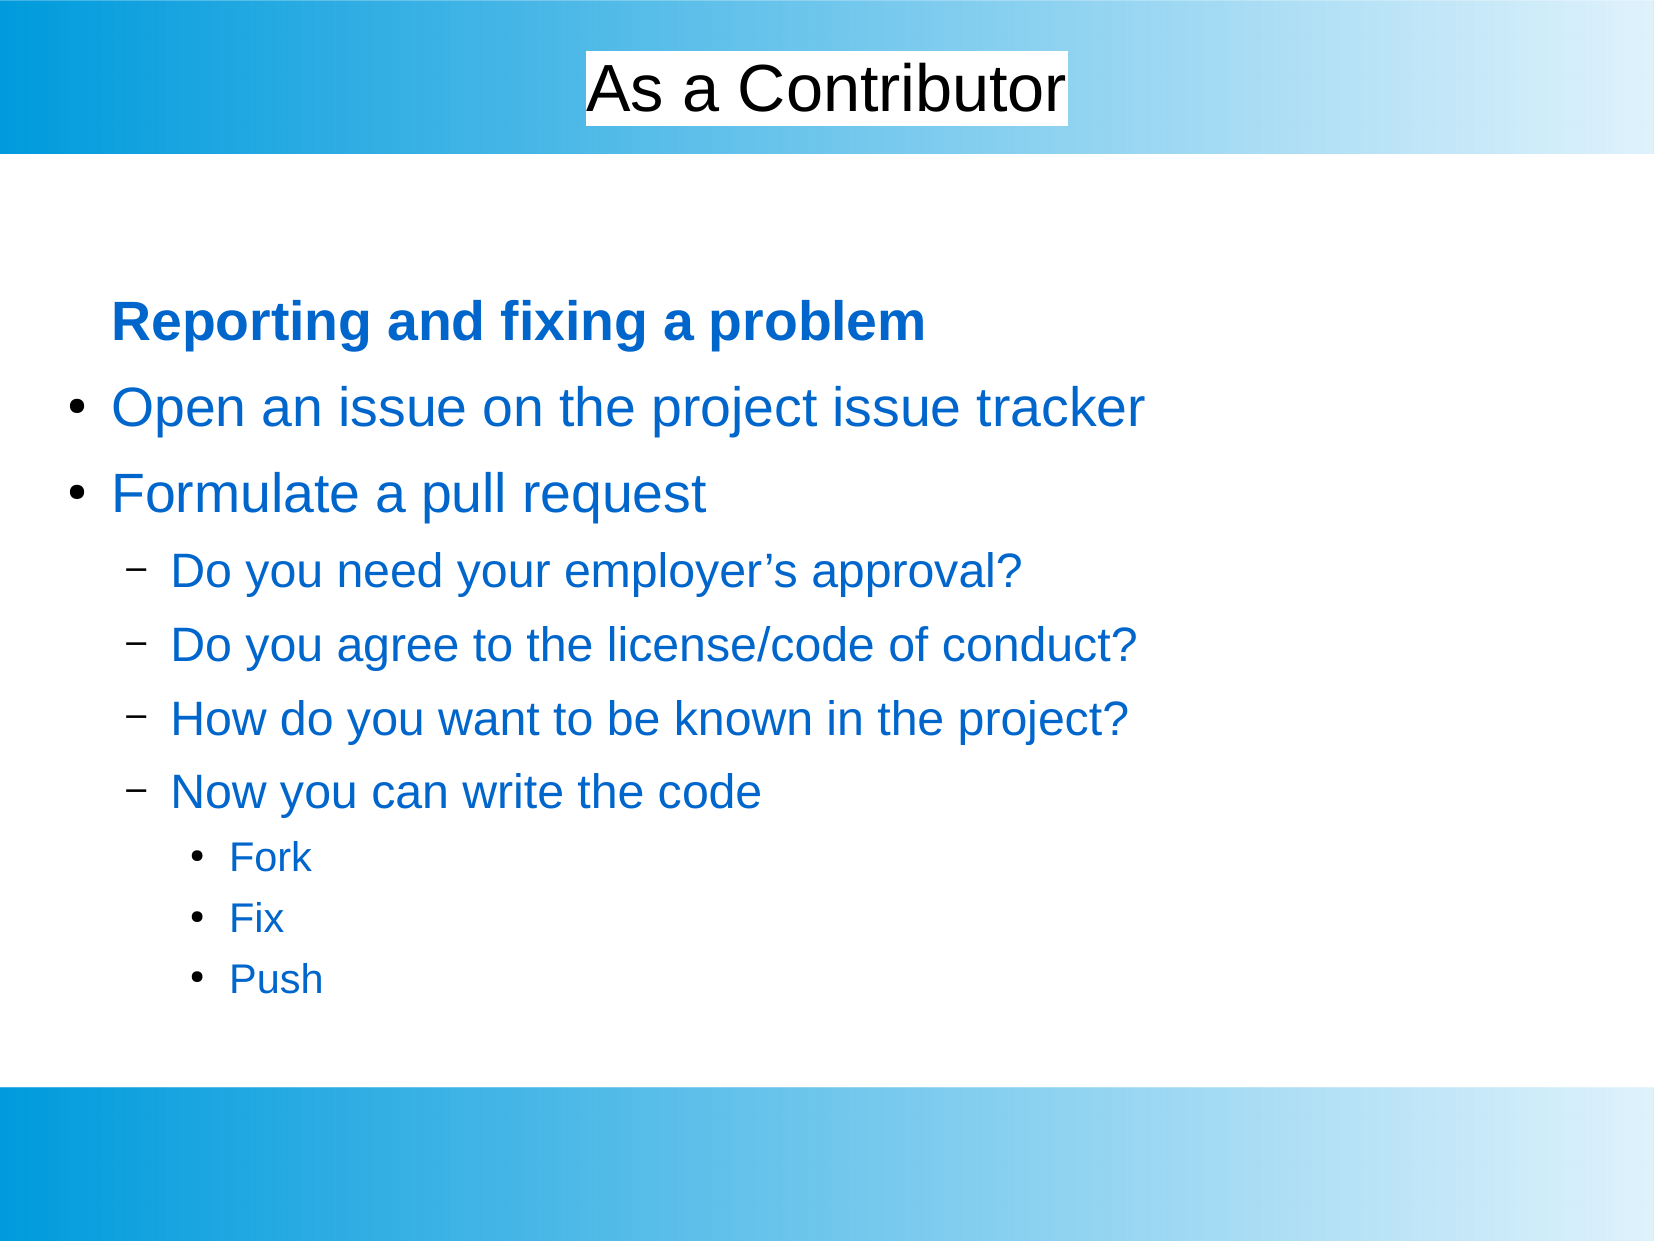

As a Contributor
# Reporting and fixing a problem
Open an issue on the project issue tracker
Formulate a pull request
Do you need your employer’s approval?
Do you agree to the license/code of conduct?
How do you want to be known in the project?
Now you can write the code
Fork
Fix
Push